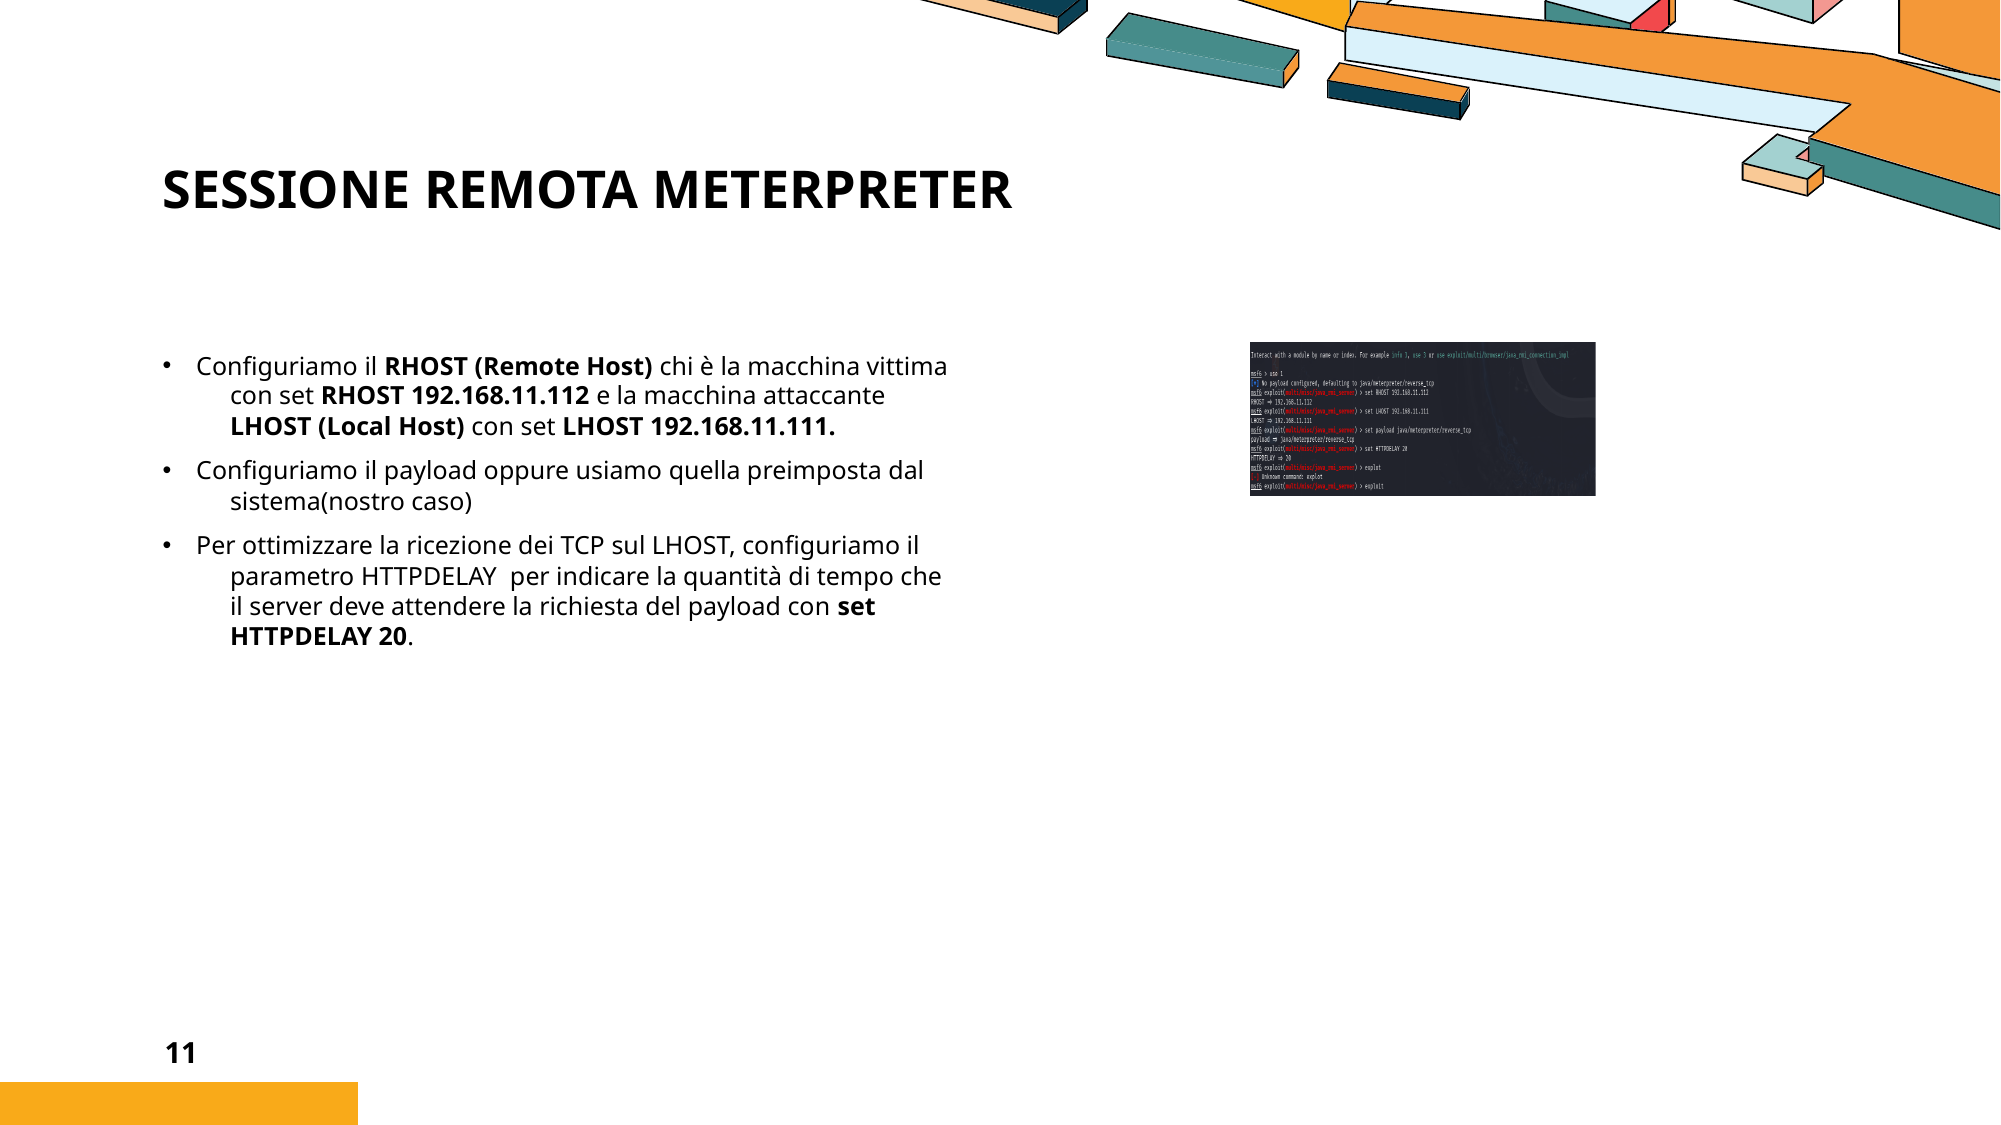

# SESSIONE REMOTA METERPRETER
Configuriamo il RHOST (Remote Host) chi è la macchina vittima con set RHOST 192.168.11.112 e la macchina attaccante LHOST (Local Host) con set LHOST 192.168.11.111.
Configuriamo il payload oppure usiamo quella preimposta dal sistema(nostro caso)
Per ottimizzare la ricezione dei TCP sul LHOST, configuriamo il parametro HTTPDELAY per indicare la quantità di tempo che il server deve attendere la richiesta del payload con set HTTPDELAY 20.